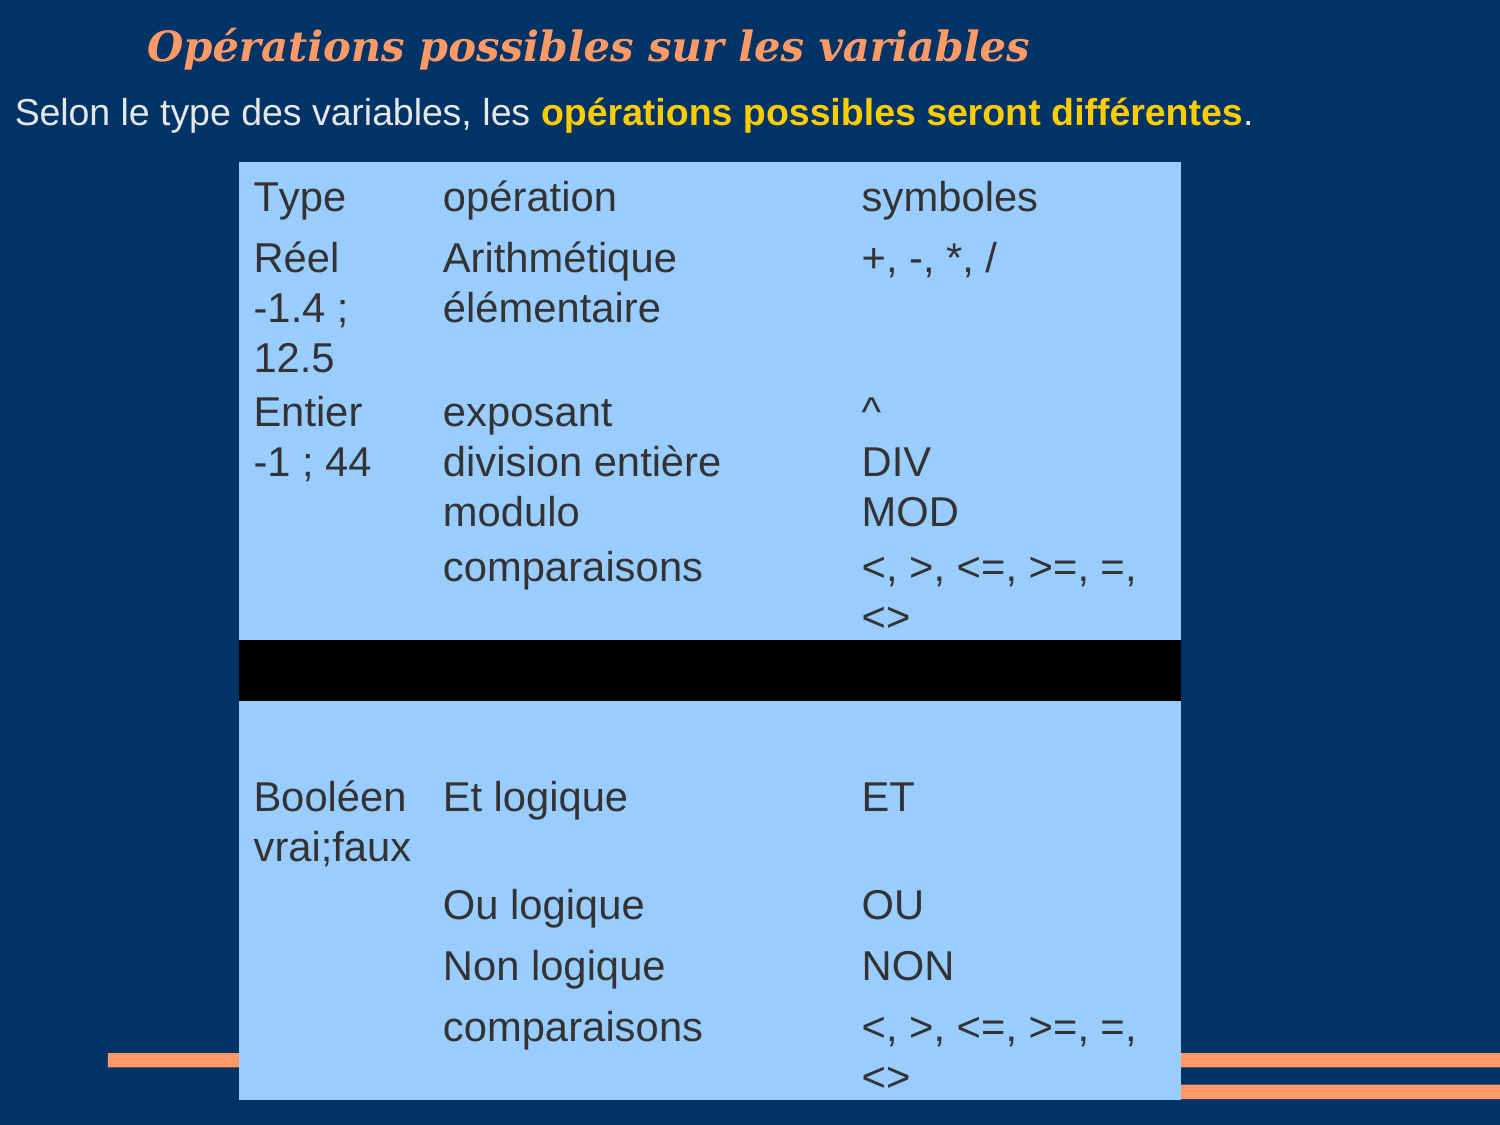

# Opérations possibles sur les variables
Selon le type des variables, les opérations possibles seront différentes.
| Type | opération | symboles |
| --- | --- | --- |
| Réel -1.4 ; 12.5 | Arithmétique élémentaire | +, -, \*, / |
| Entier -1 ; 44 | exposant division entière modulo | ^ DIV MOD |
| | comparaisons | <, >, <=, >=, =, <> |
| | | |
| | | |
| Booléen vrai;faux | Et logique | ET |
| | Ou logique | OU |
| | Non logique | NON |
| | comparaisons | <, >, <=, >=, =, <> |